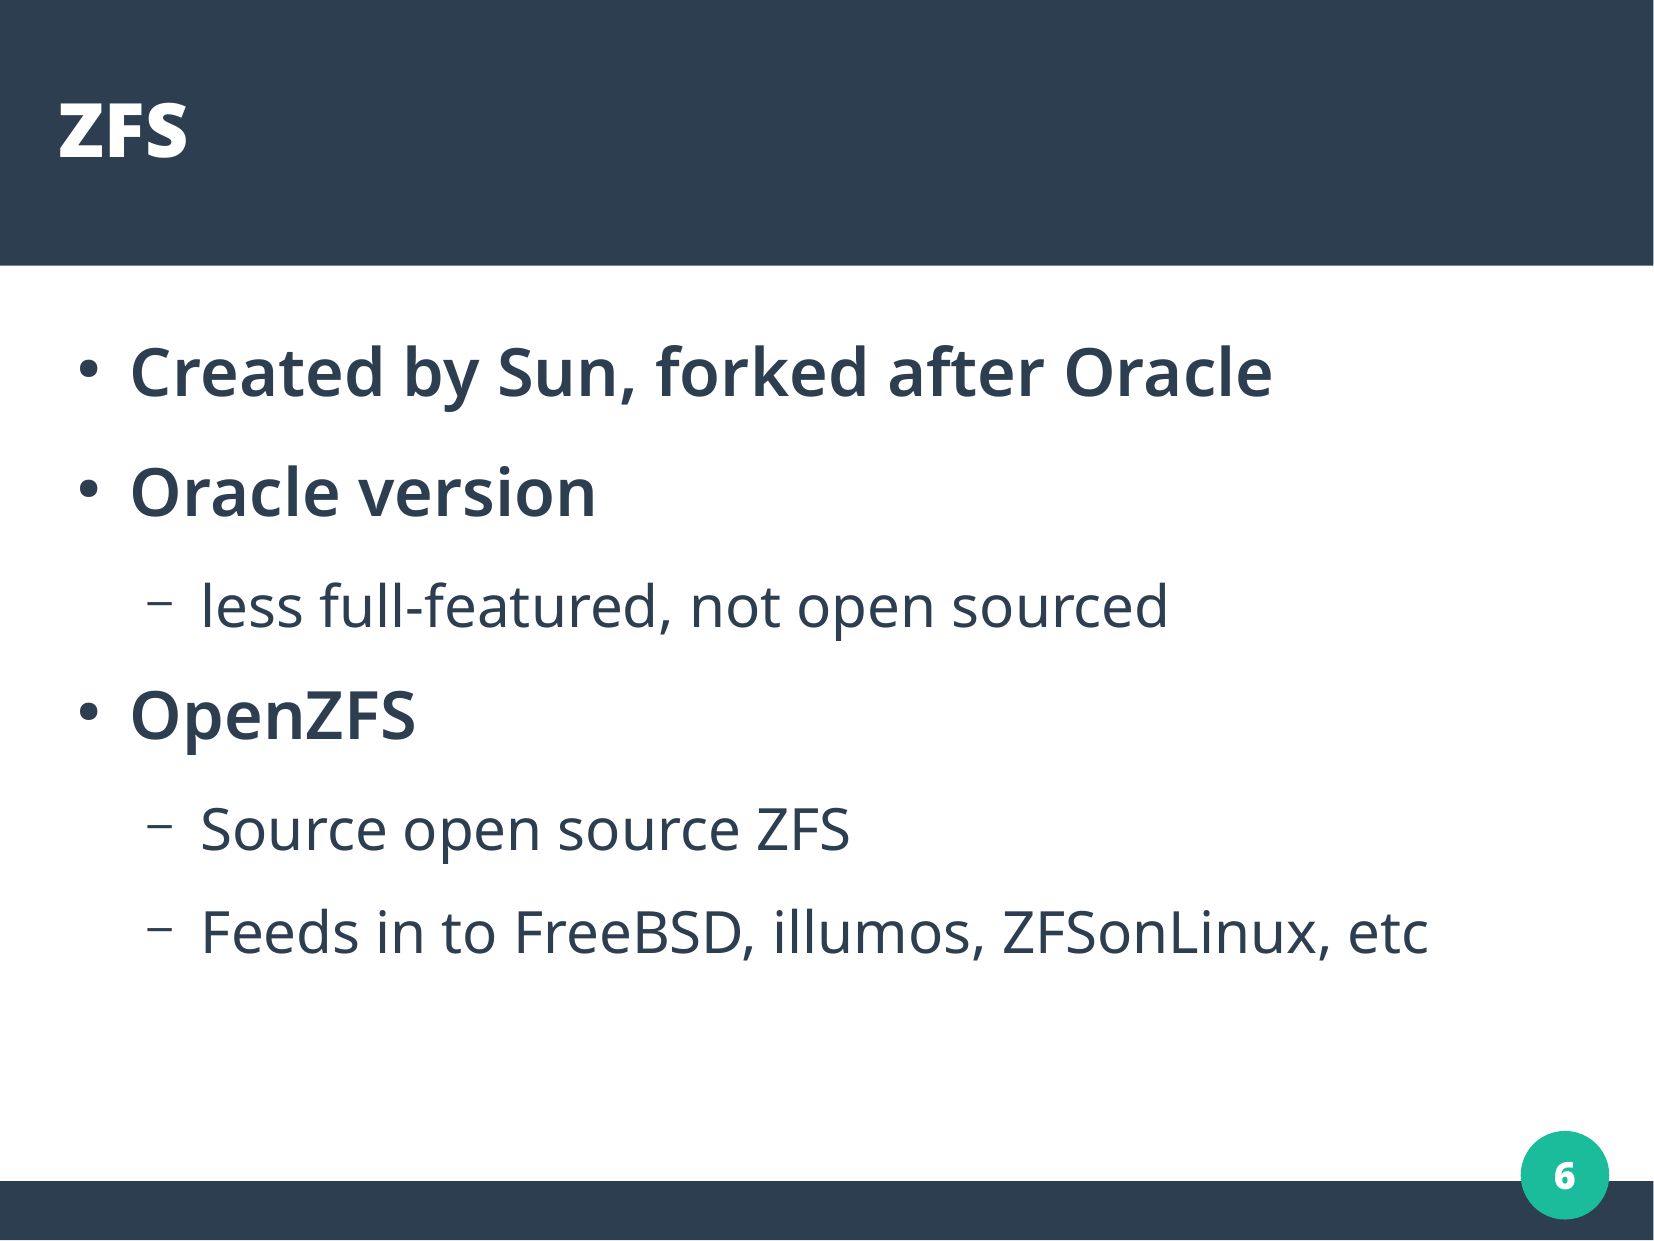

# ZFS
Created by Sun, forked after Oracle
Oracle version
less full-featured, not open sourced
OpenZFS
Source open source ZFS
Feeds in to FreeBSD, illumos, ZFSonLinux, etc
6